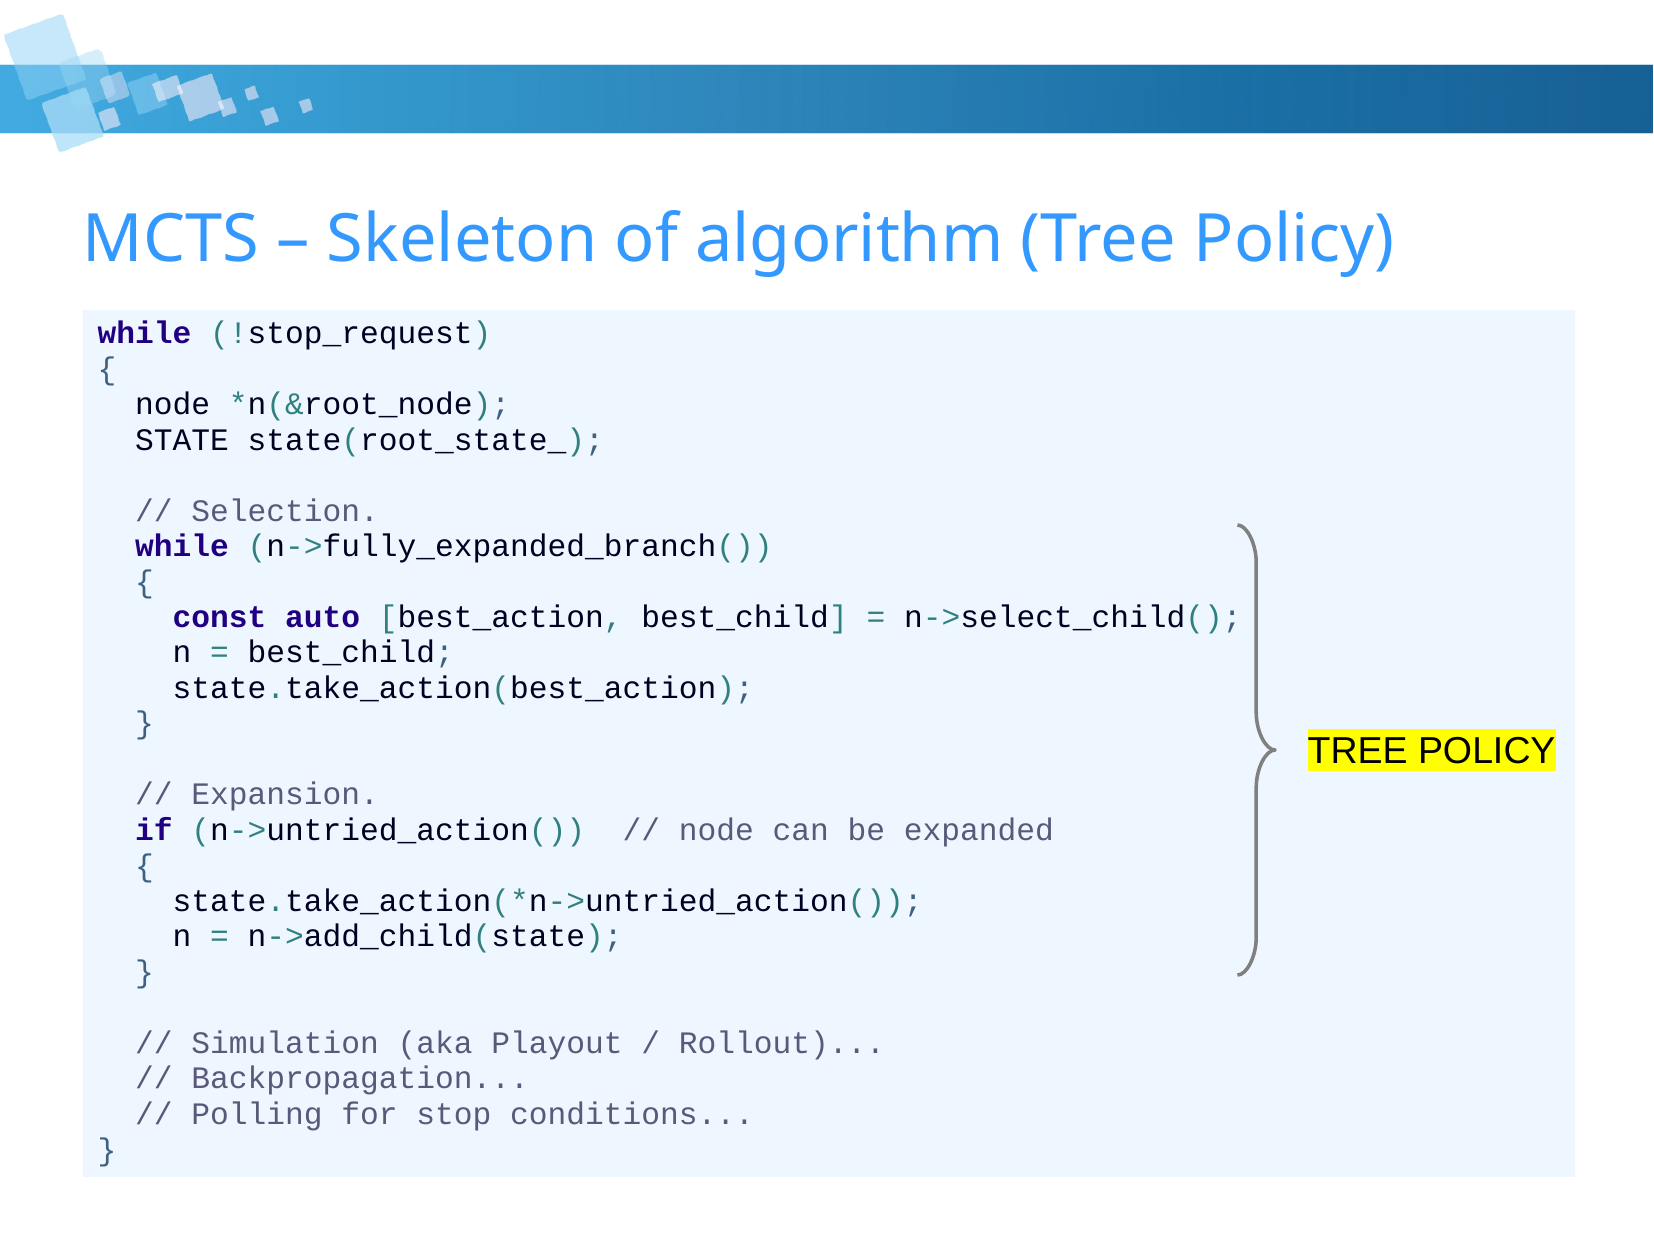

# MCTS – Skeleton of algorithm (Tree Policy)
while (!stop_request)
{
 node *n(&root_node);
 STATE state(root_state_);
 // Selection.
 while (n->fully_expanded_branch())
 {
 const auto [best_action, best_child] = n->select_child();
 n = best_child;
 state.take_action(best_action);
 }
 // Expansion.
 if (n->untried_action()) // node can be expanded
 {
 state.take_action(*n->untried_action());
 n = n->add_child(state);
 }
 // Simulation (aka Playout / Rollout)...
 // Backpropagation...
 // Polling for stop conditions...
}
					TREE POLICY